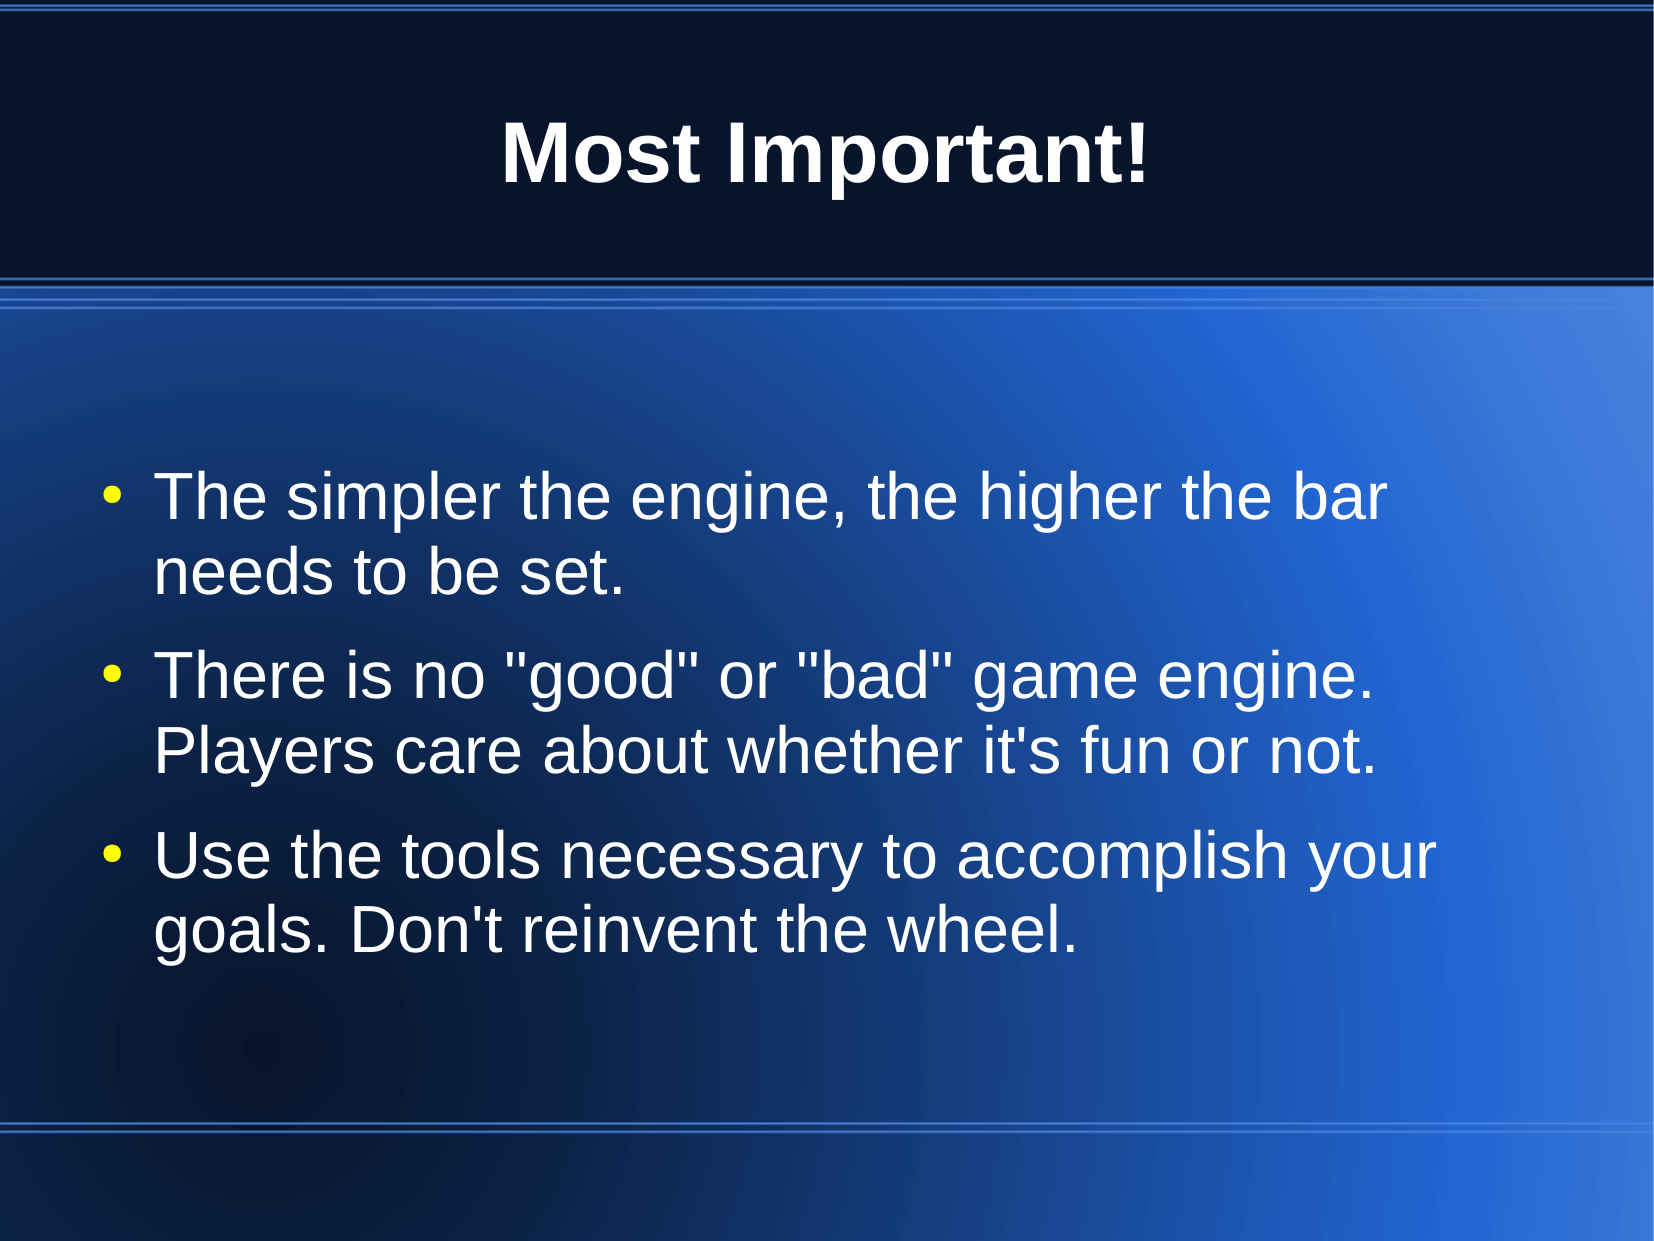

# Most Important!
The simpler the engine, the higher the bar needs to be set.
There is no "good" or "bad" game engine. Players care about whether it's fun or not.
Use the tools necessary to accomplish your goals. Don't reinvent the wheel.